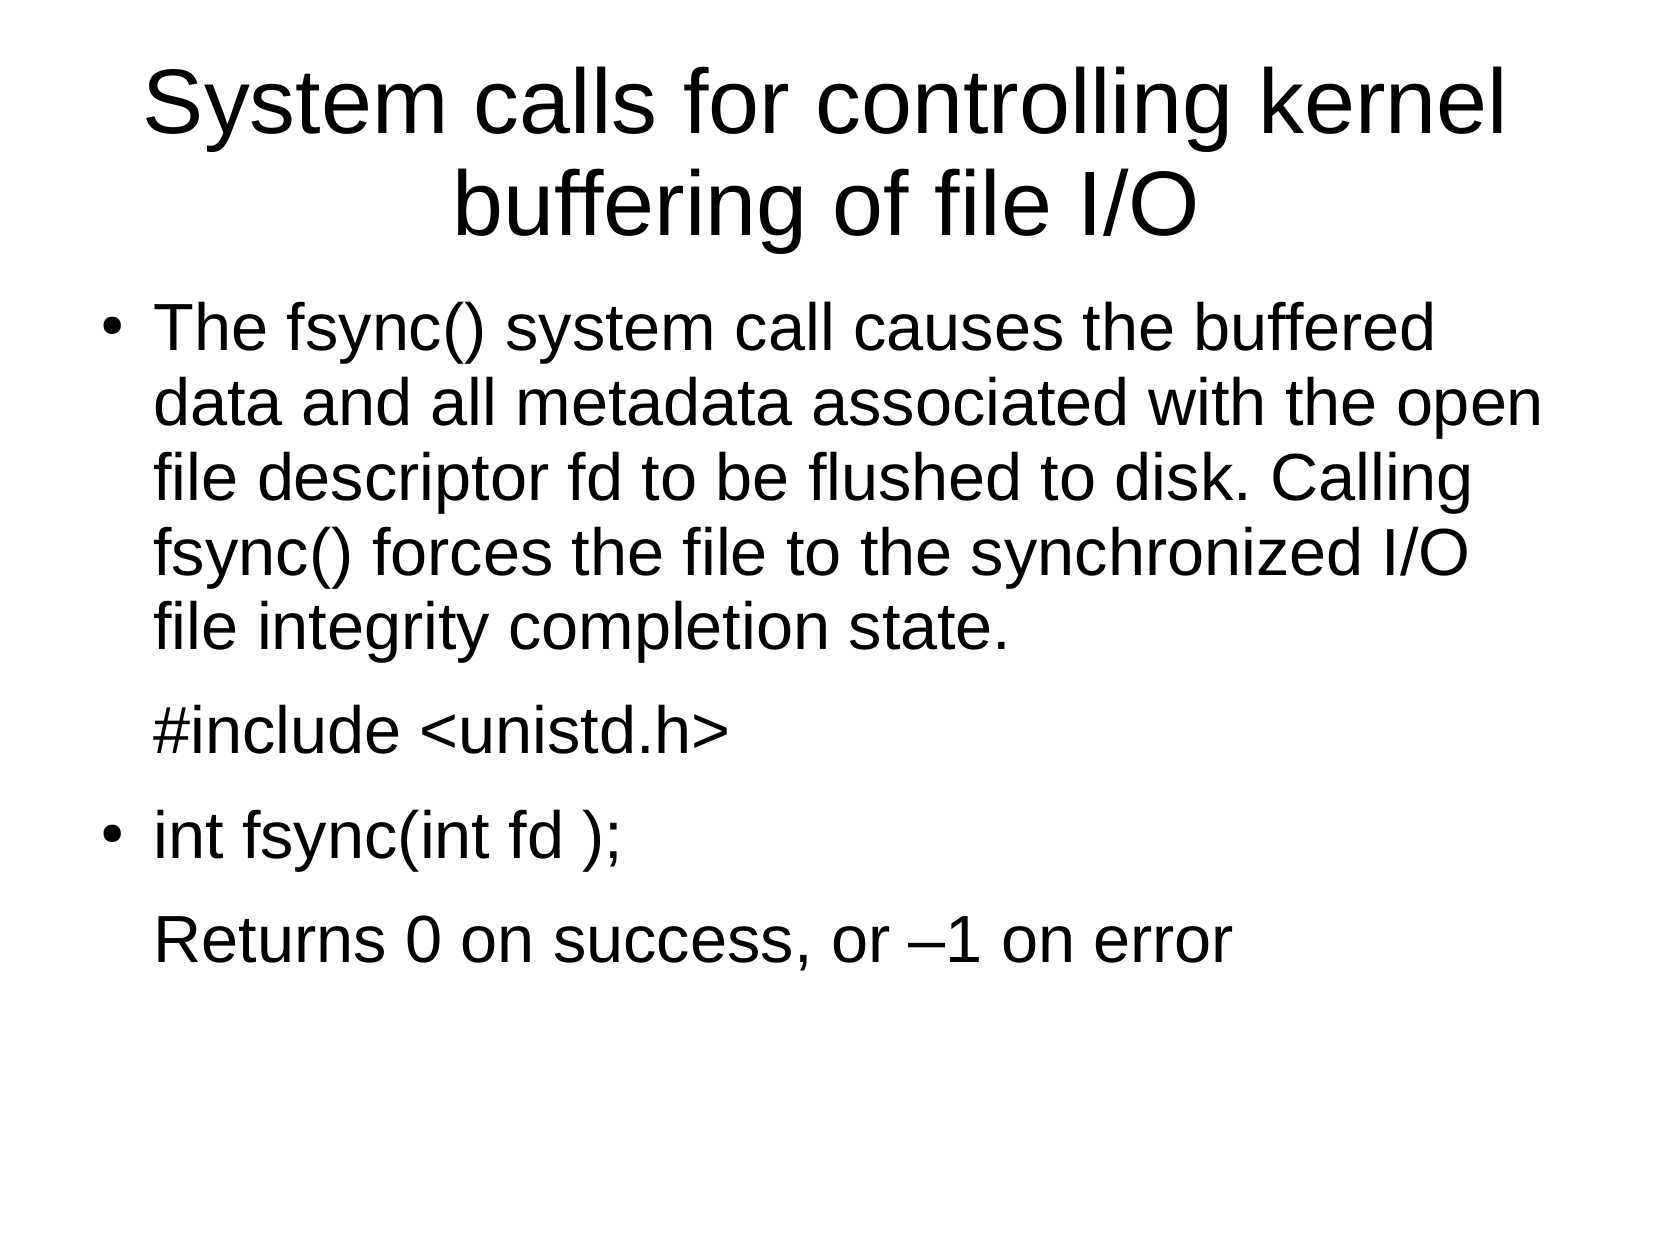

# System calls for controlling kernel buffering of file I/O
The fsync() system call causes the buffered data and all metadata associated with the open file descriptor fd to be flushed to disk. Calling fsync() forces the file to the synchronized I/O file integrity completion state.
#include <unistd.h>
int fsync(int fd );
Returns 0 on success, or –1 on error